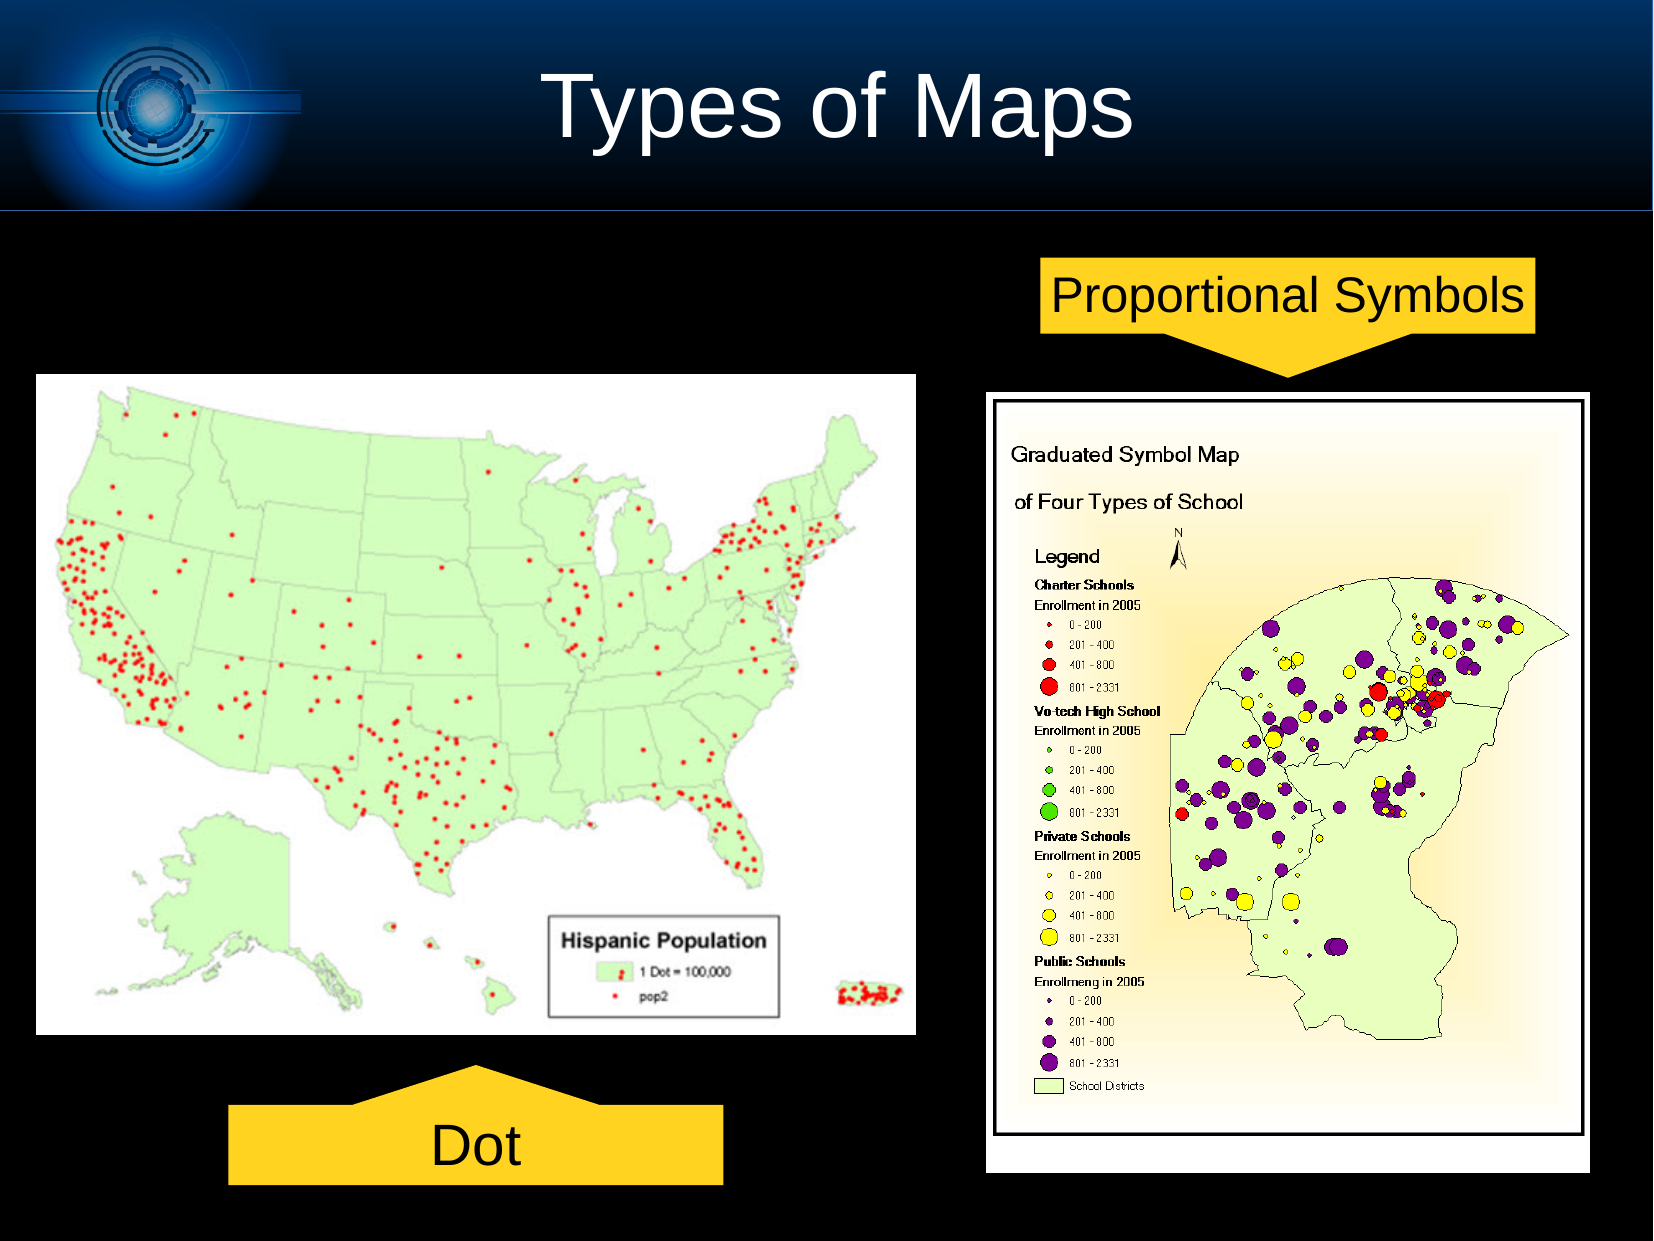

# Types of Maps
Proportional Symbols
Dot